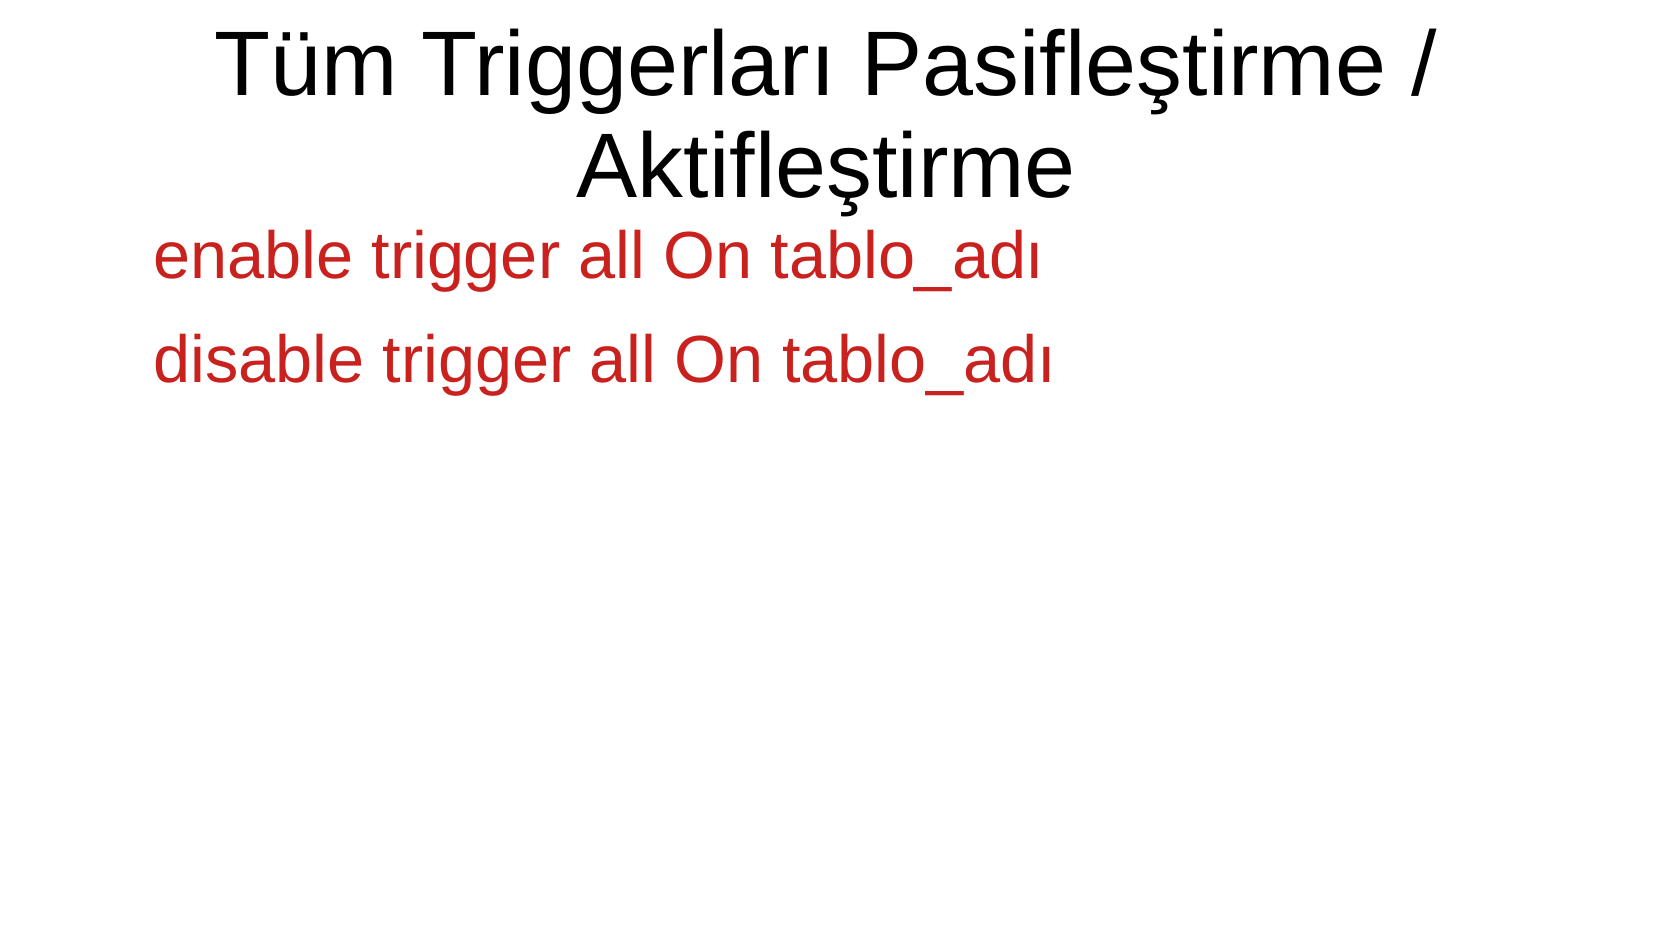

# Tüm Triggerları Pasifleştirme / Aktifleştirme
enable trigger all On tablo_adı
disable trigger all On tablo_adı